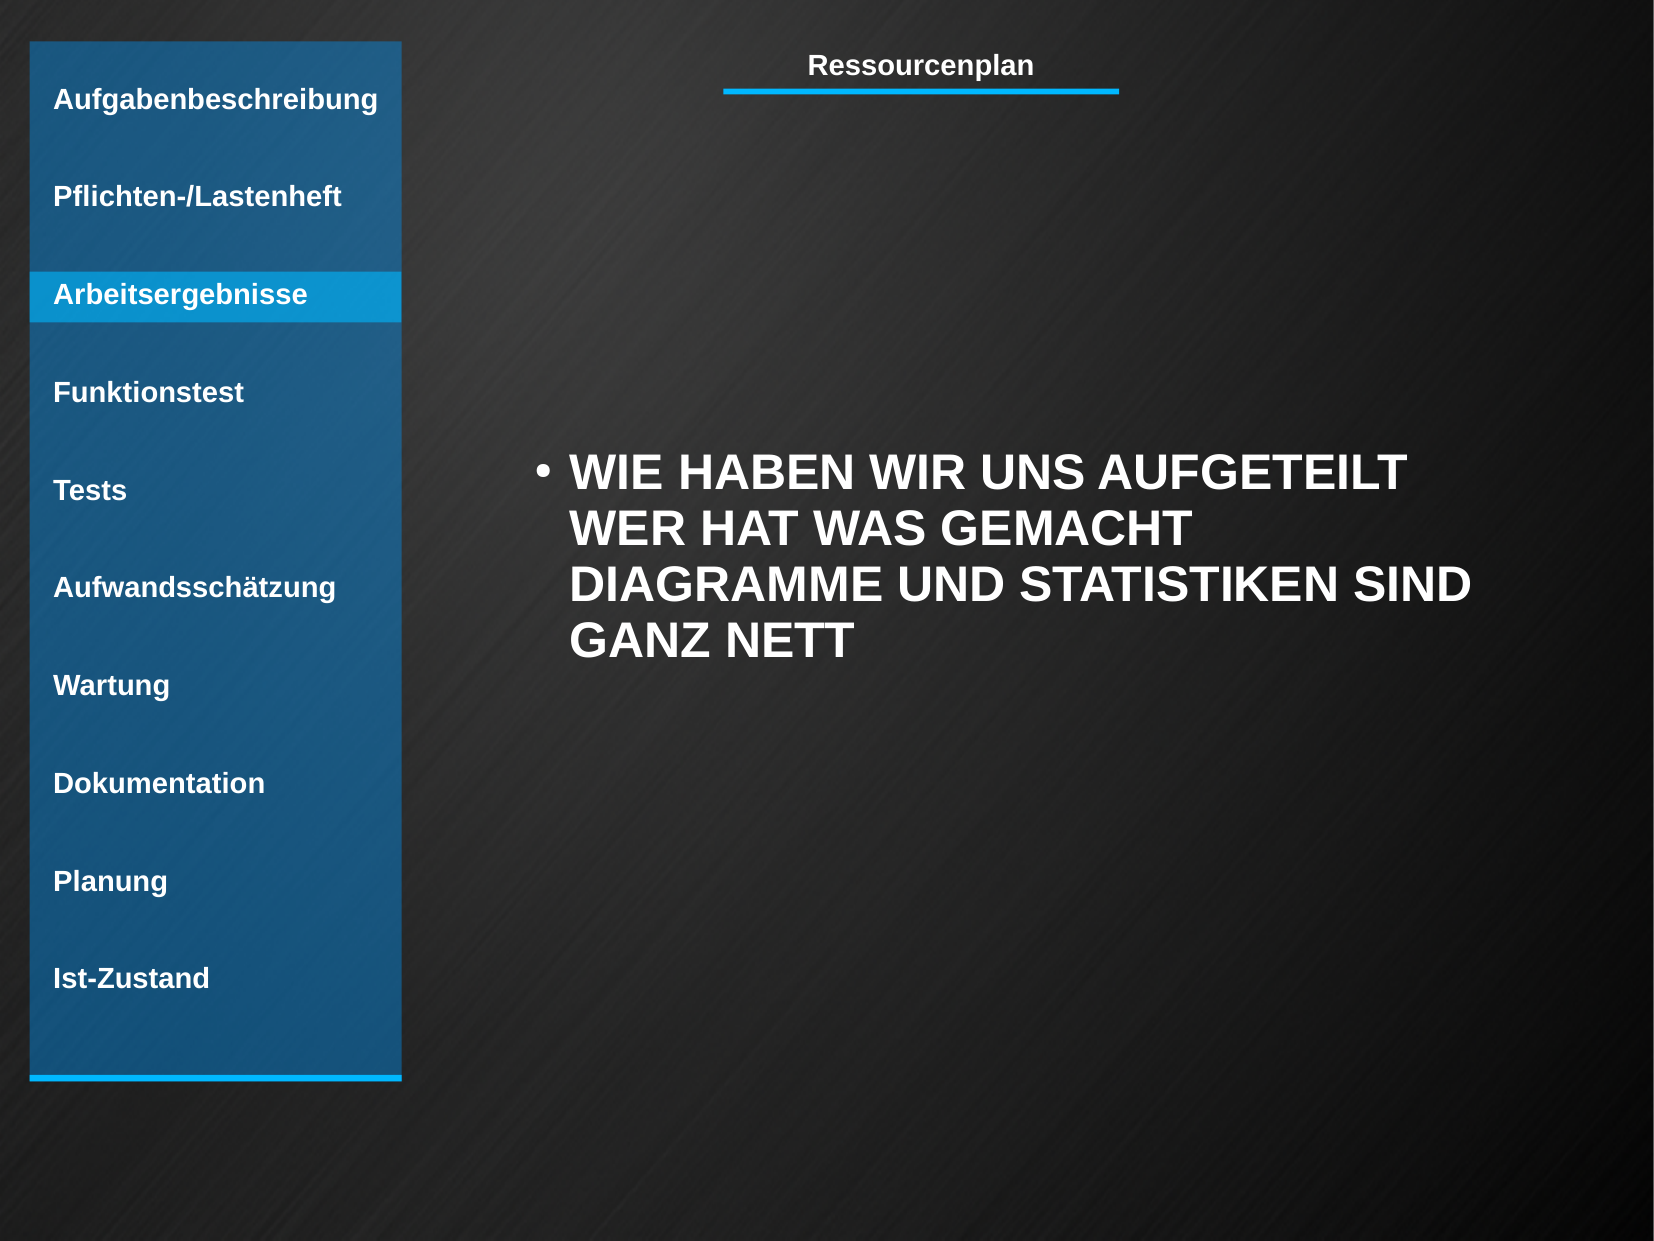

Ressourcenplan
Aufgabenbeschreibung
Pflichten-/Lastenheft
Arbeitsergebnisse
Funktionstest
Tests
Aufwandsschätzung
Wartung
Dokumentation
Planung
Ist-Zustand
#
WIE HABEN WIR UNS AUFGETEILT
WER HAT WAS GEMACHT
DIAGRAMME UND STATISTIKEN SIND GANZ NETT